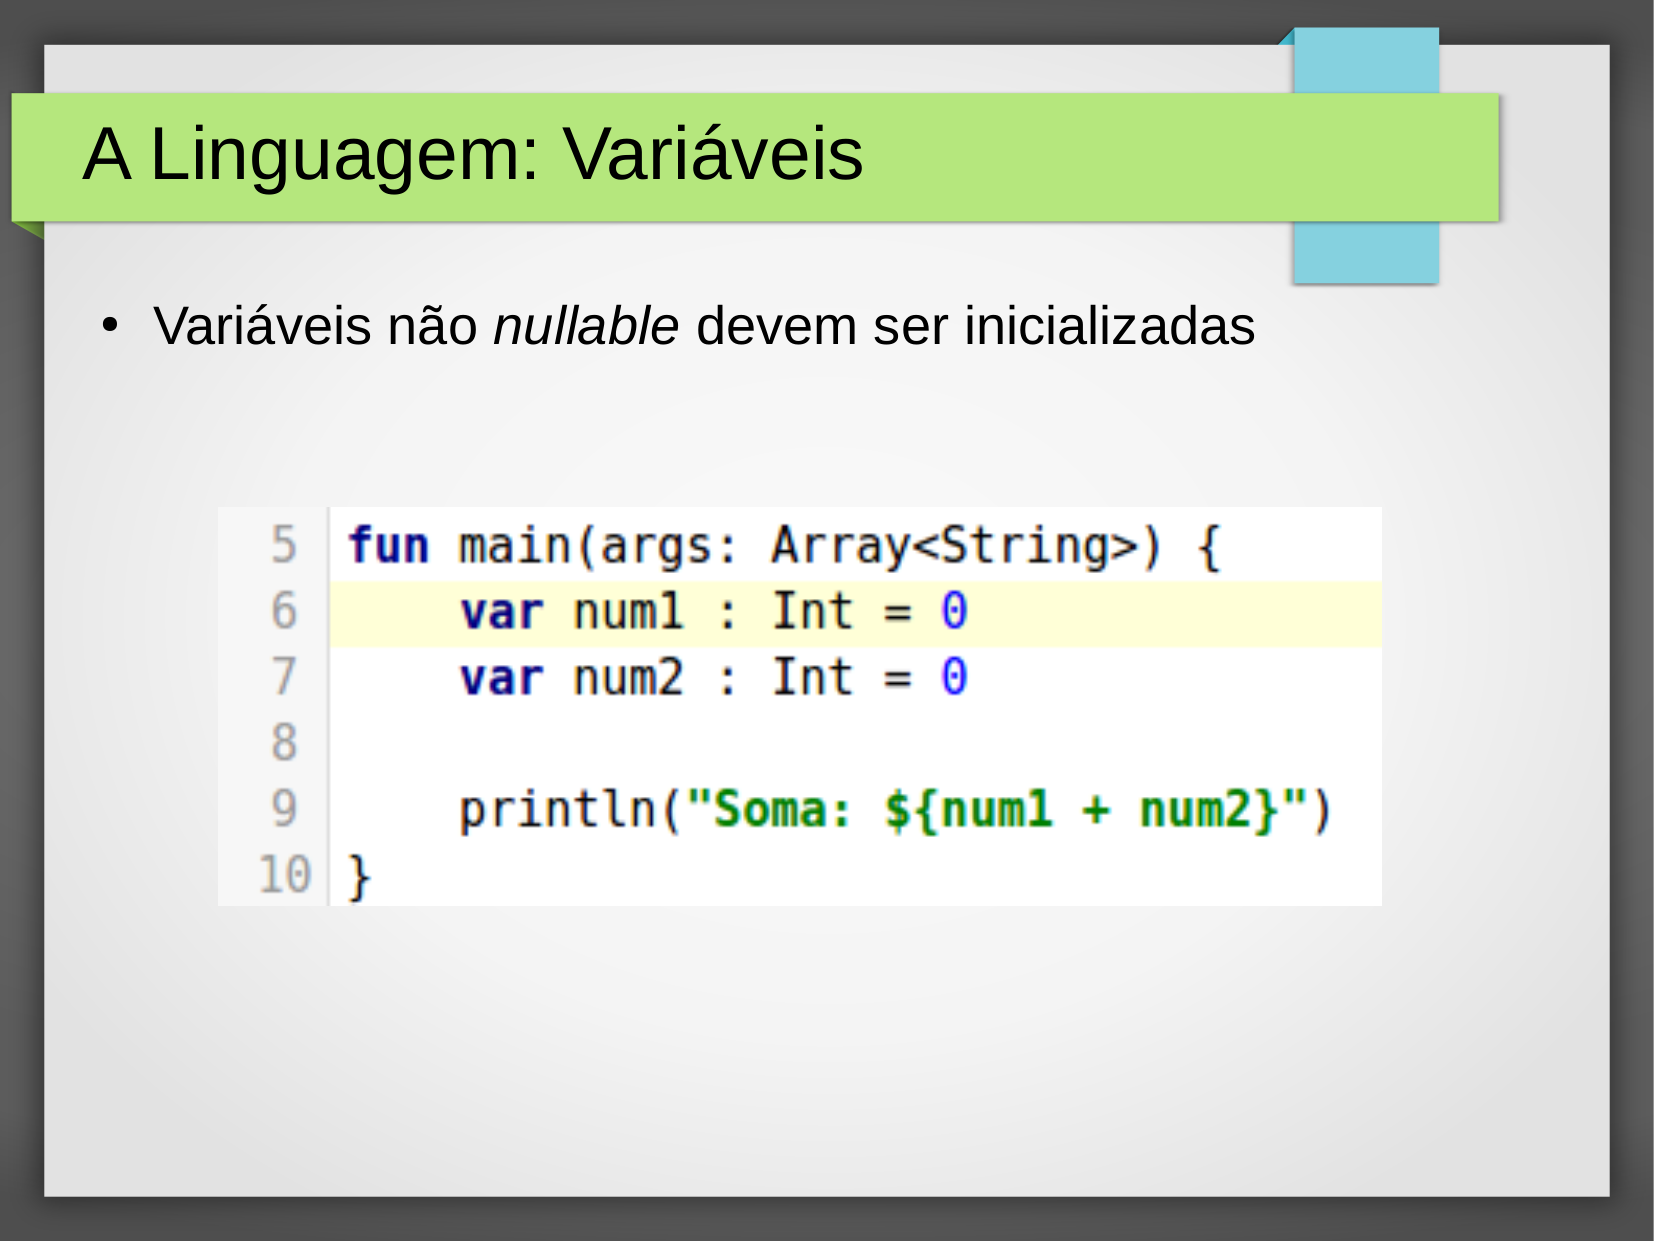

# A Linguagem: Variáveis
Variáveis não nullable devem ser inicializadas